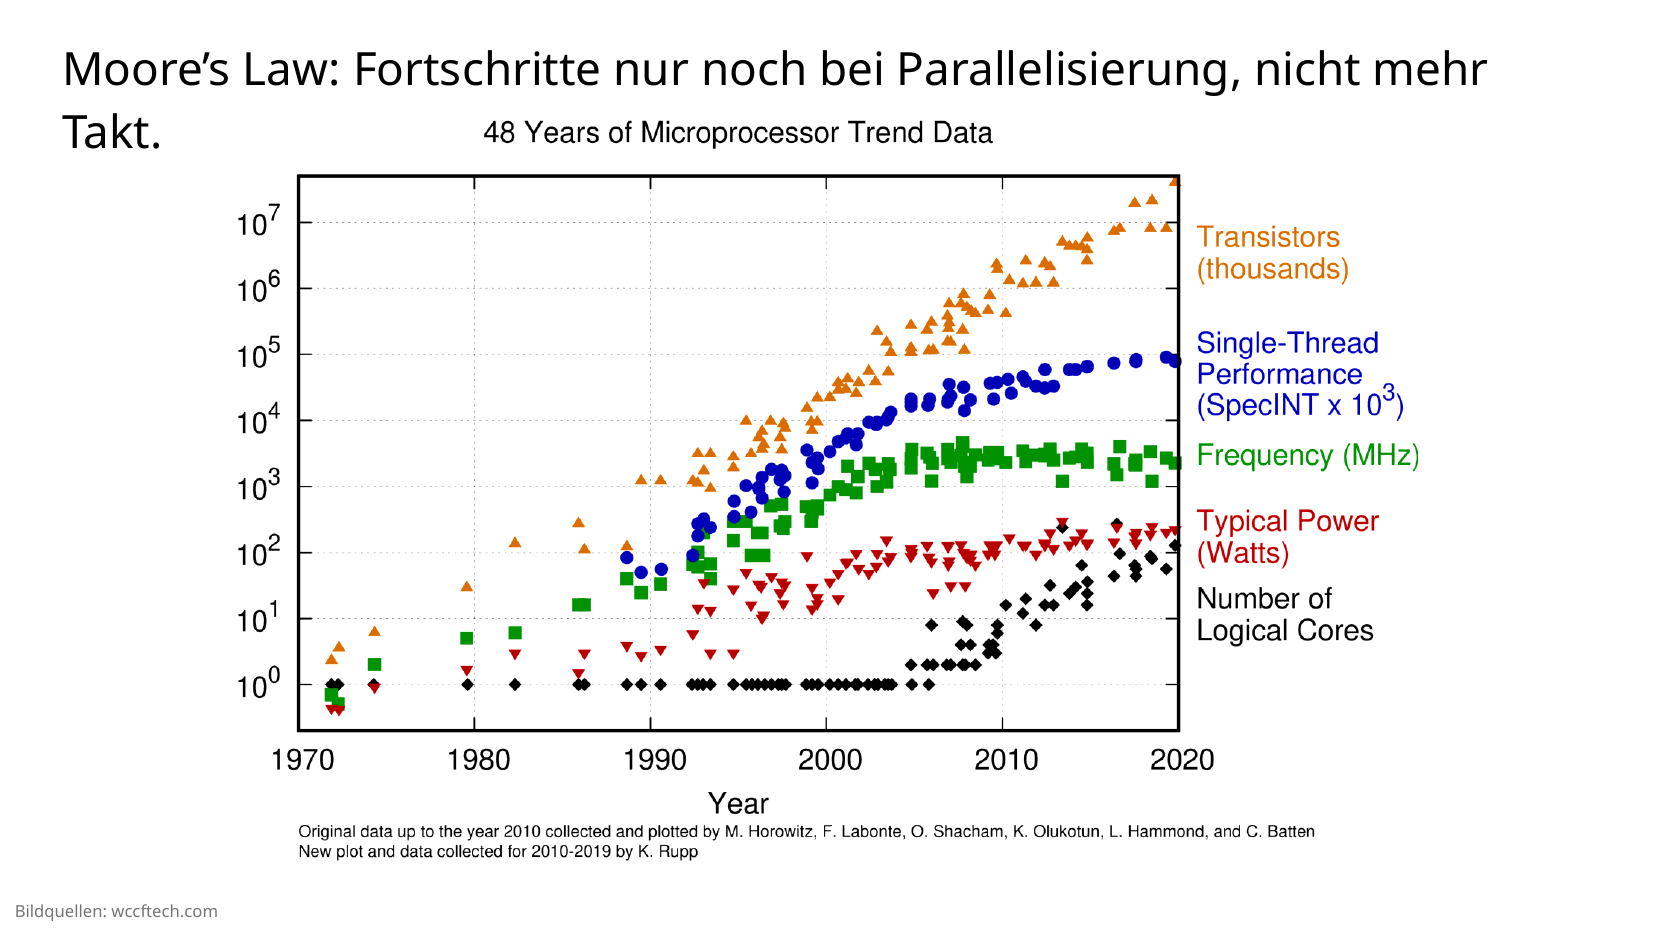

Moore’s Law: Fortschritte nur noch bei Parallelisierung, nicht mehr Takt.
Bildquellen: wccftech.com